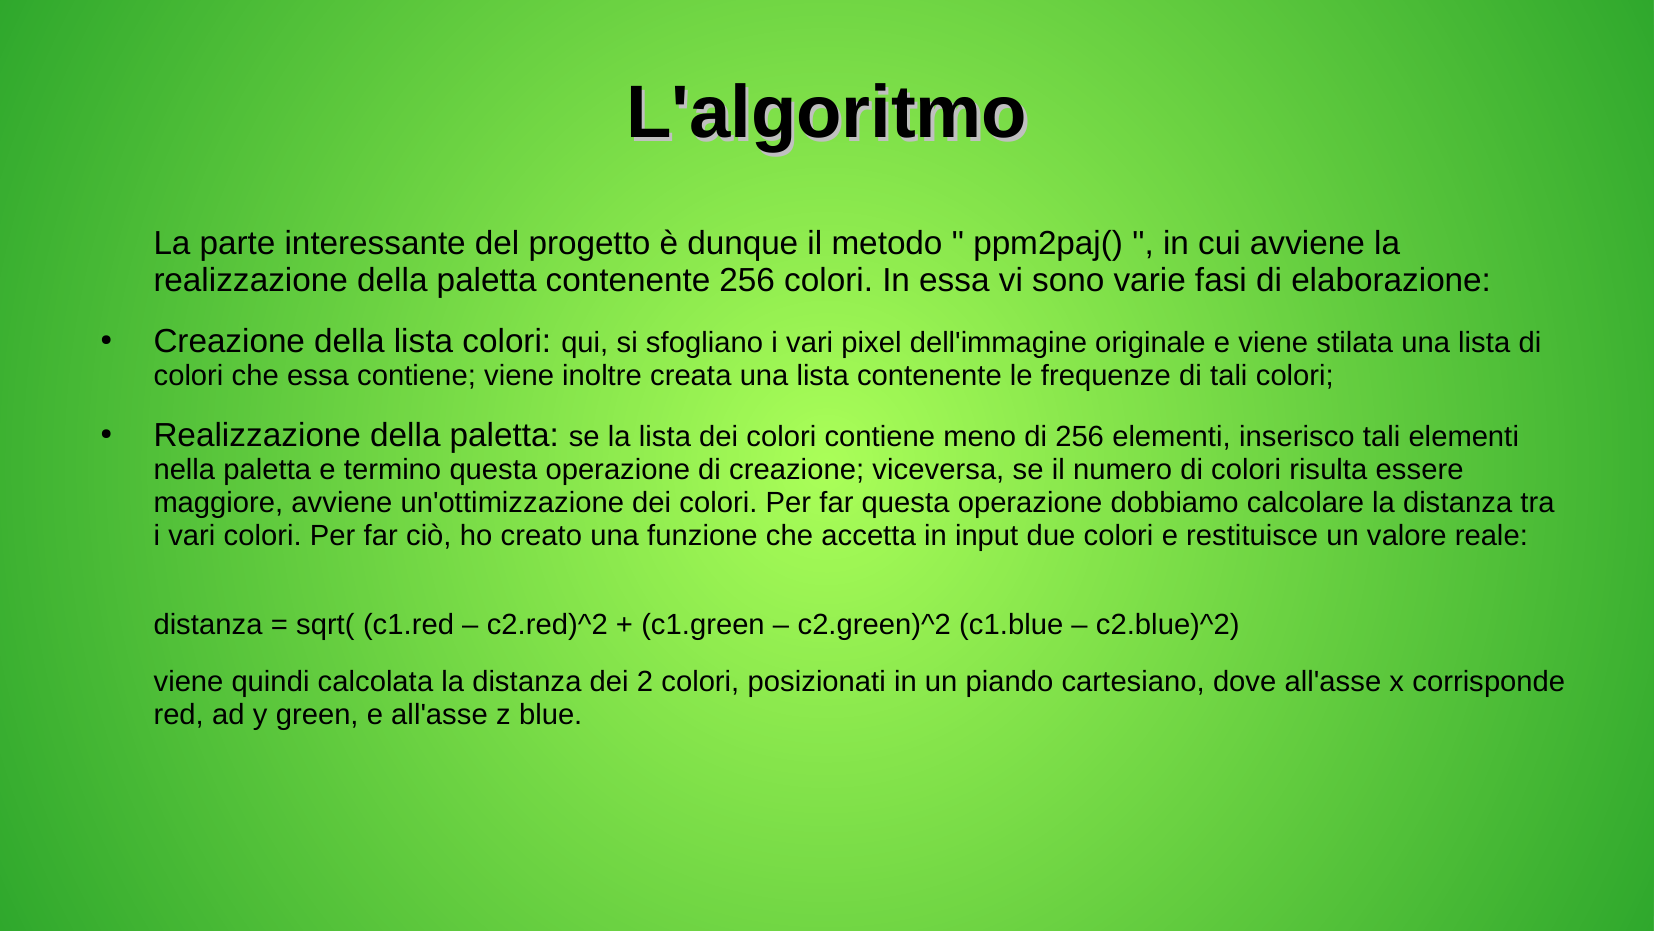

# L'algoritmo
La parte interessante del progetto è dunque il metodo '' ppm2paj() '', in cui avviene la realizzazione della paletta contenente 256 colori. In essa vi sono varie fasi di elaborazione:
Creazione della lista colori: qui, si sfogliano i vari pixel dell'immagine originale e viene stilata una lista di colori che essa contiene; viene inoltre creata una lista contenente le frequenze di tali colori;
Realizzazione della paletta: se la lista dei colori contiene meno di 256 elementi, inserisco tali elementi nella paletta e termino questa operazione di creazione; viceversa, se il numero di colori risulta essere maggiore, avviene un'ottimizzazione dei colori. Per far questa operazione dobbiamo calcolare la distanza tra i vari colori. Per far ciò, ho creato una funzione che accetta in input due colori e restituisce un valore reale:
distanza = sqrt( (c1.red – c2.red)^2 + (c1.green – c2.green)^2 (c1.blue – c2.blue)^2)
viene quindi calcolata la distanza dei 2 colori, posizionati in un piando cartesiano, dove all'asse x corrisponde red, ad y green, e all'asse z blue.